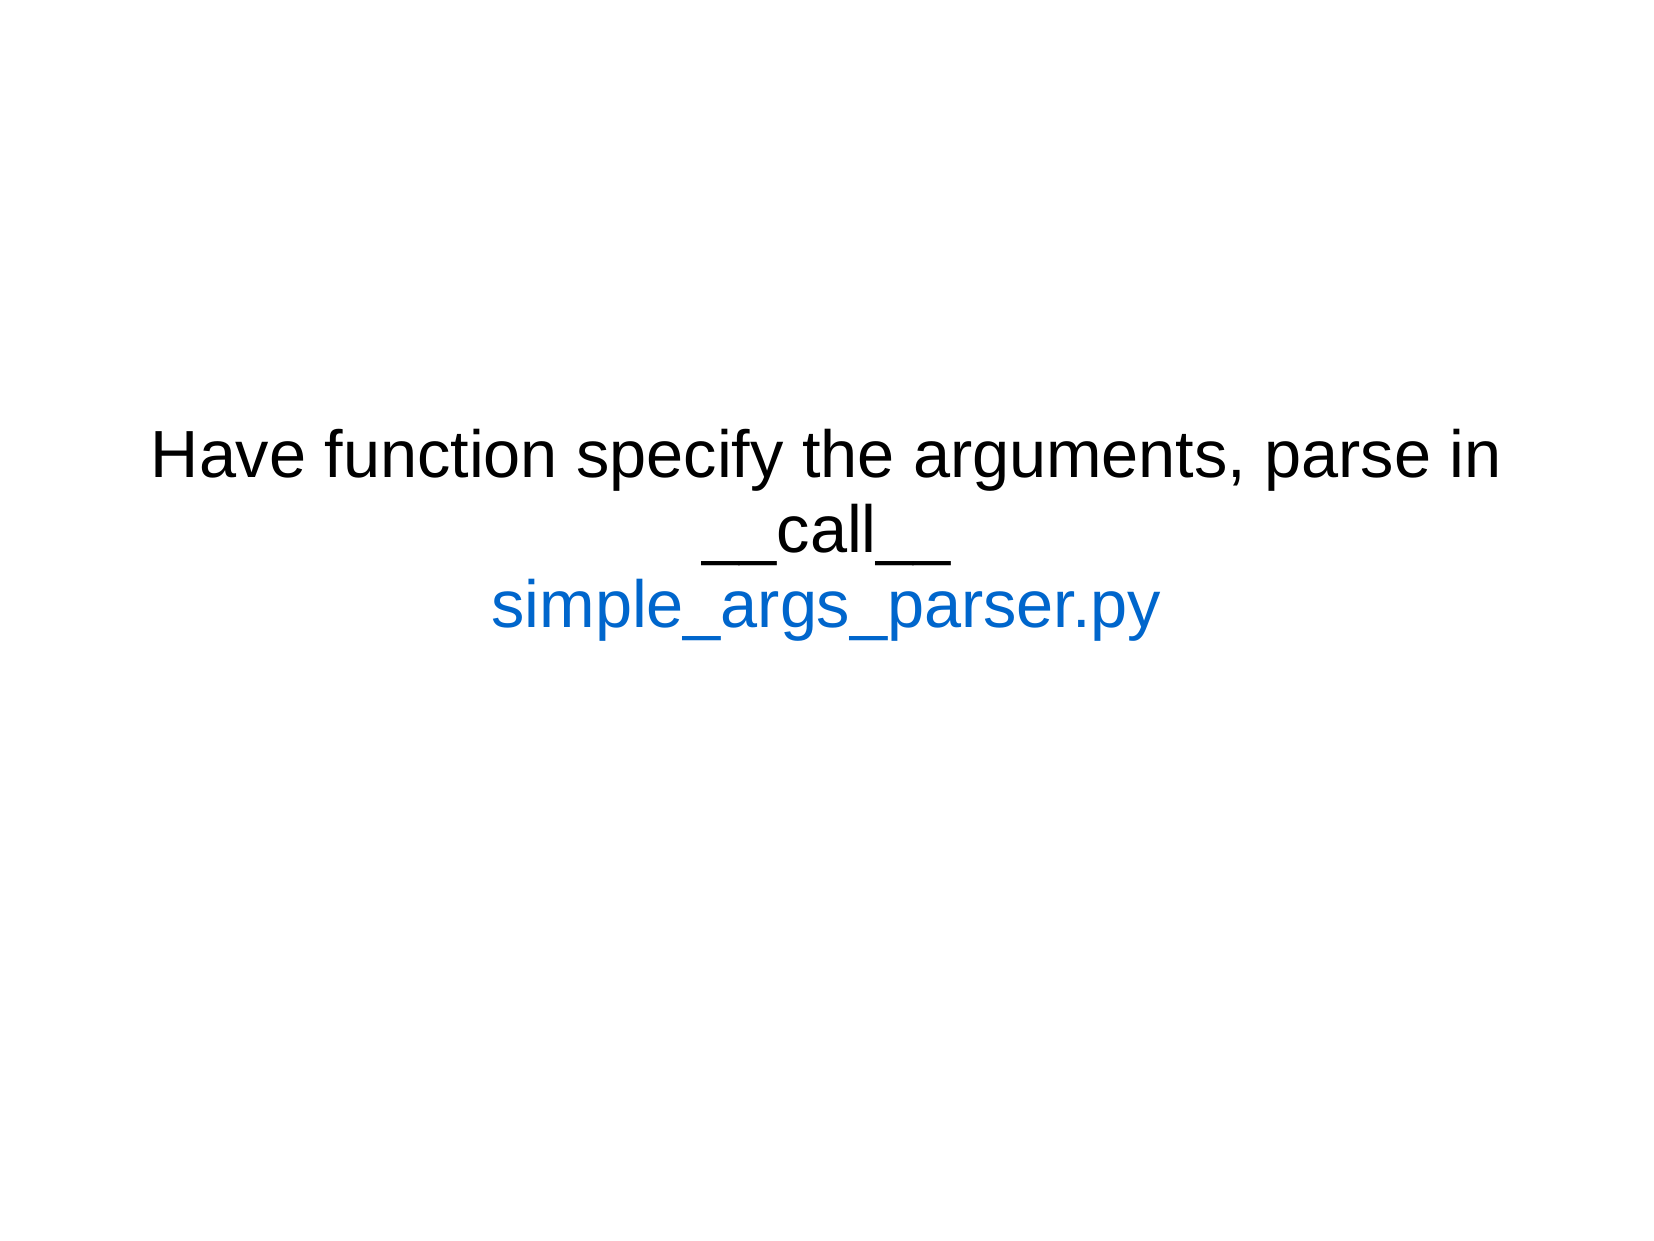

# Have function specify the arguments, parse in __call__
simple_args_parser.py